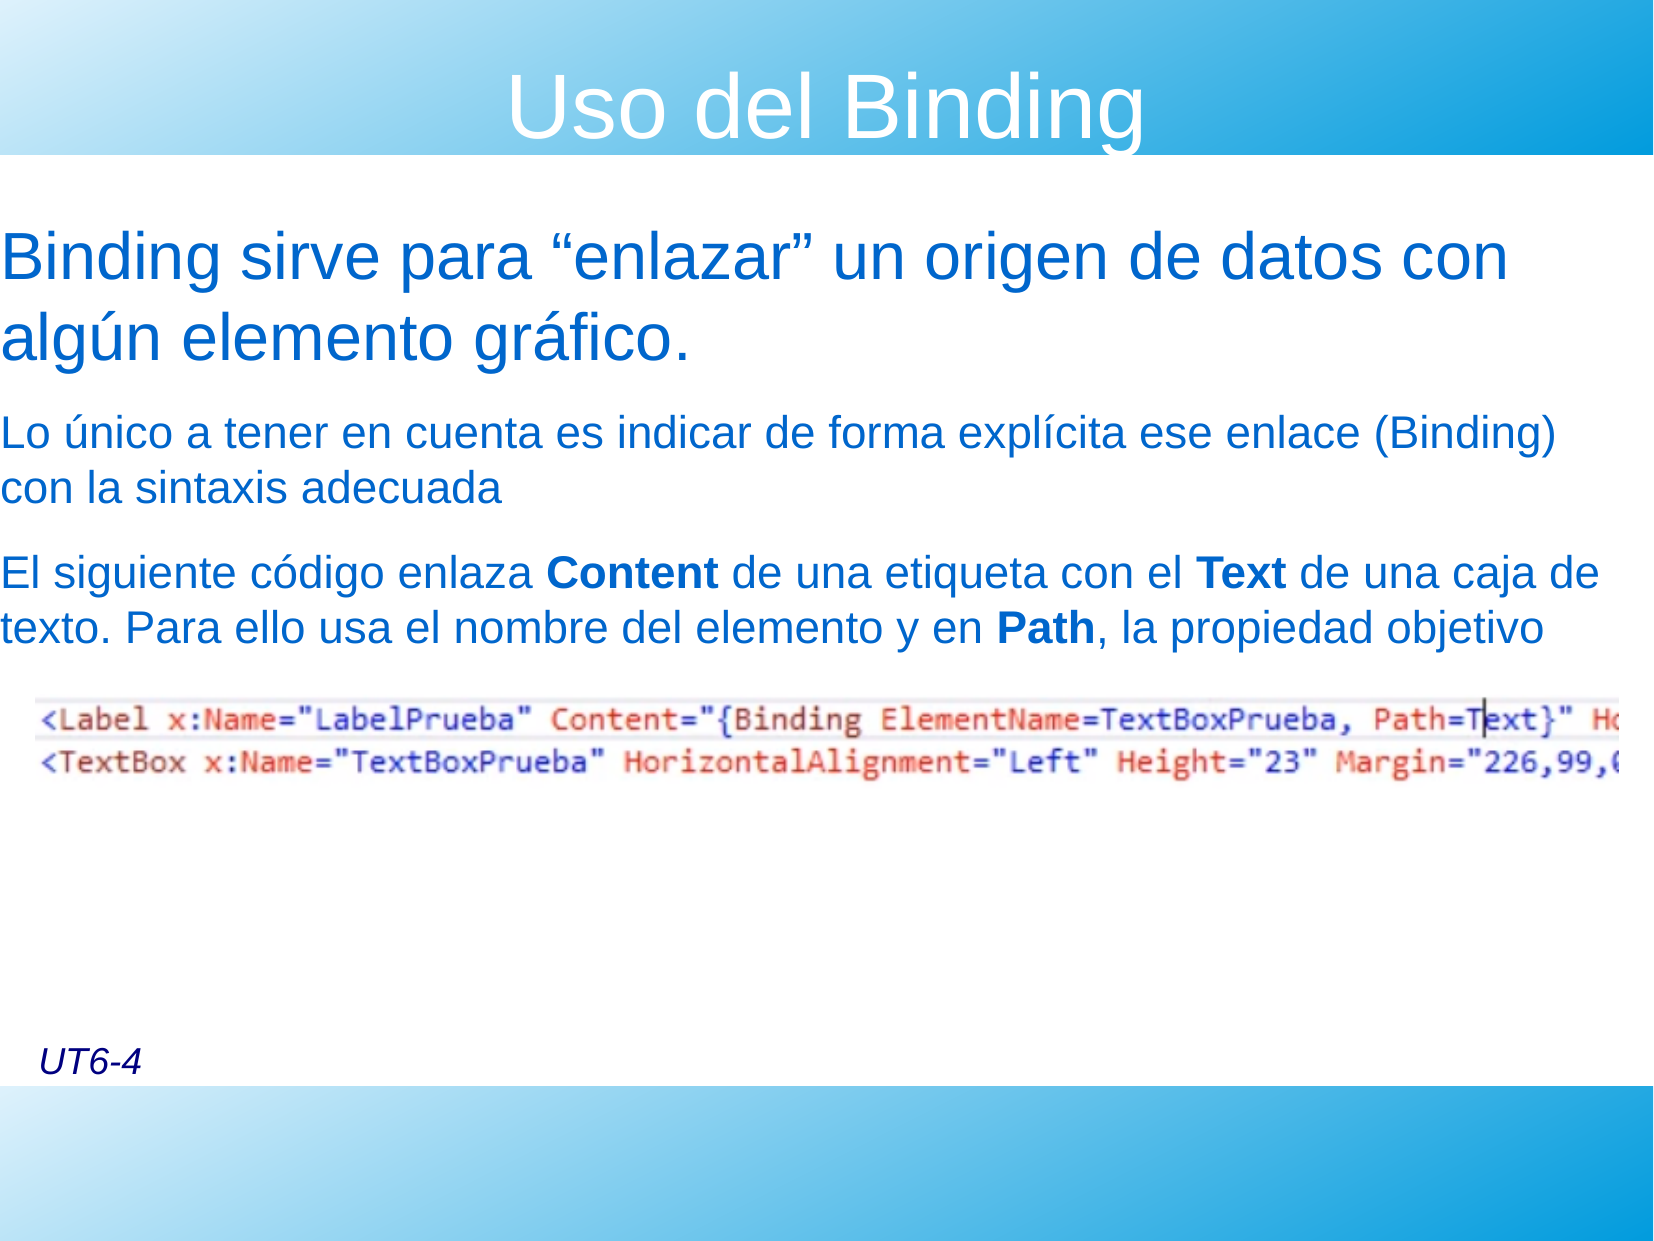

# Uso del Binding
Binding sirve para “enlazar” un origen de datos con algún elemento gráfico.
Lo único a tener en cuenta es indicar de forma explícita ese enlace (Binding) con la sintaxis adecuada
El siguiente código enlaza Content de una etiqueta con el Text de una caja de texto. Para ello usa el nombre del elemento y en Path, la propiedad objetivo
UT6-4